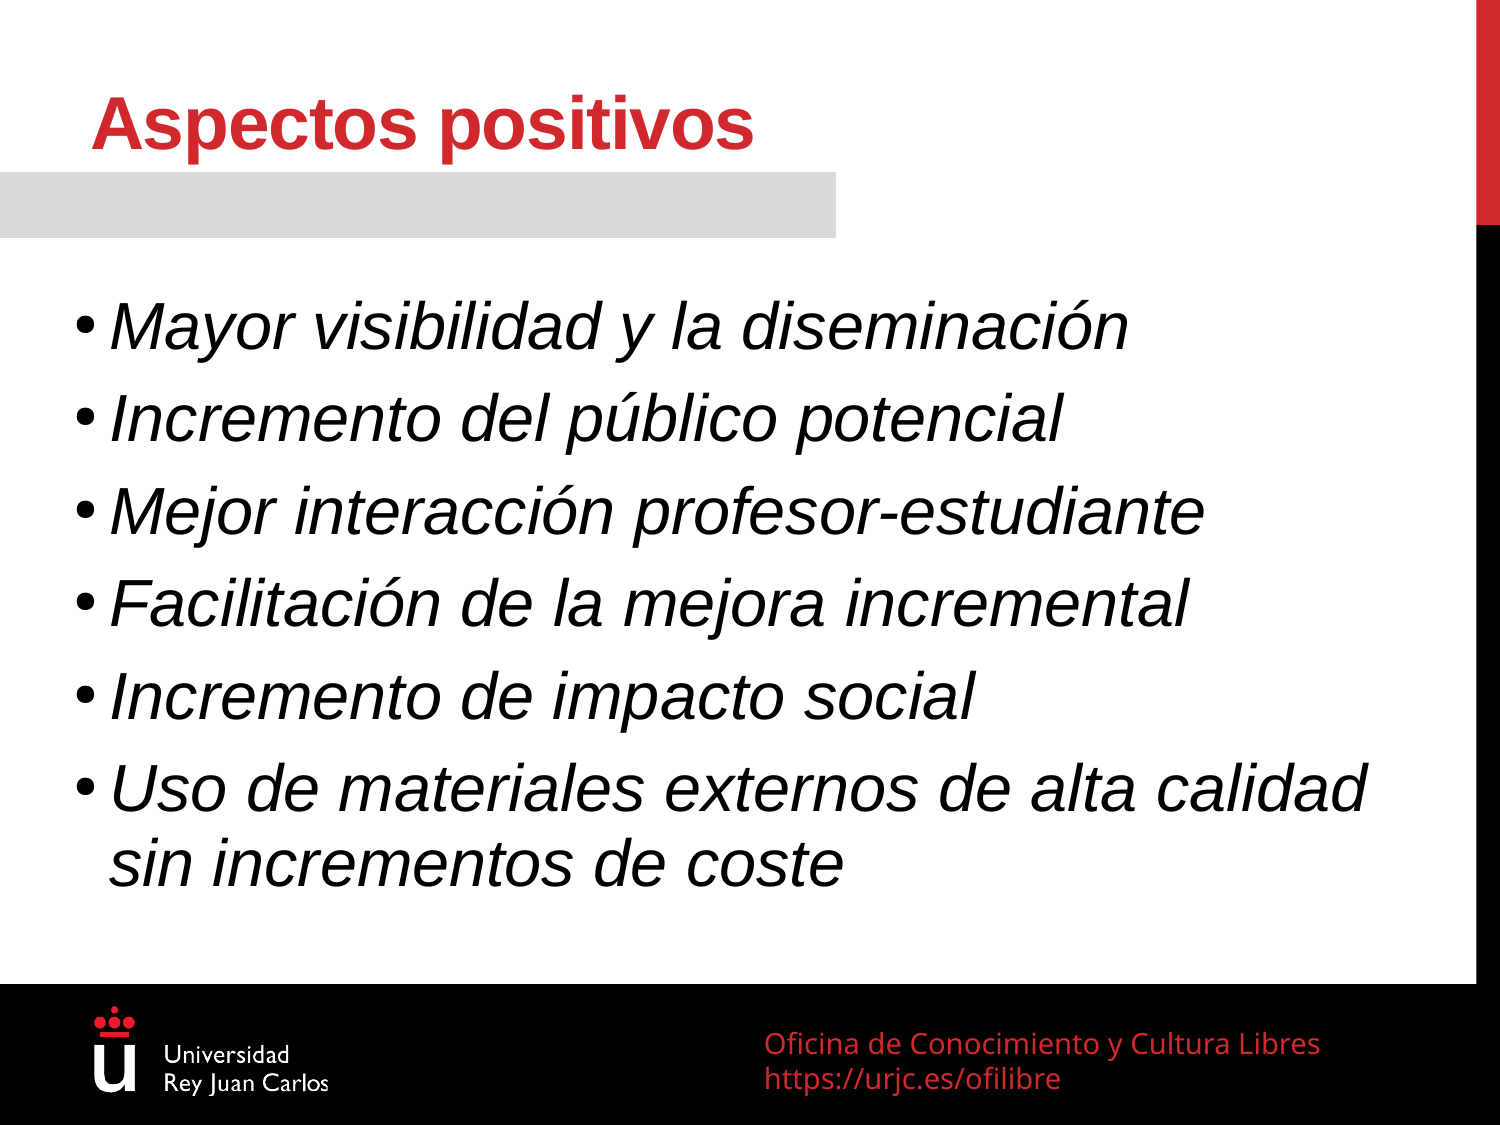

Aspectos positivos
#
Mayor visibilidad y la diseminación
Incremento del público potencial
Mejor interacción profesor-estudiante
Facilitación de la mejora incremental
Incremento de impacto social
Uso de materiales externos de alta calidad sin incrementos de coste
Oficina de Conocimiento y Cultura Libres
https://urjc.es/ofilibre